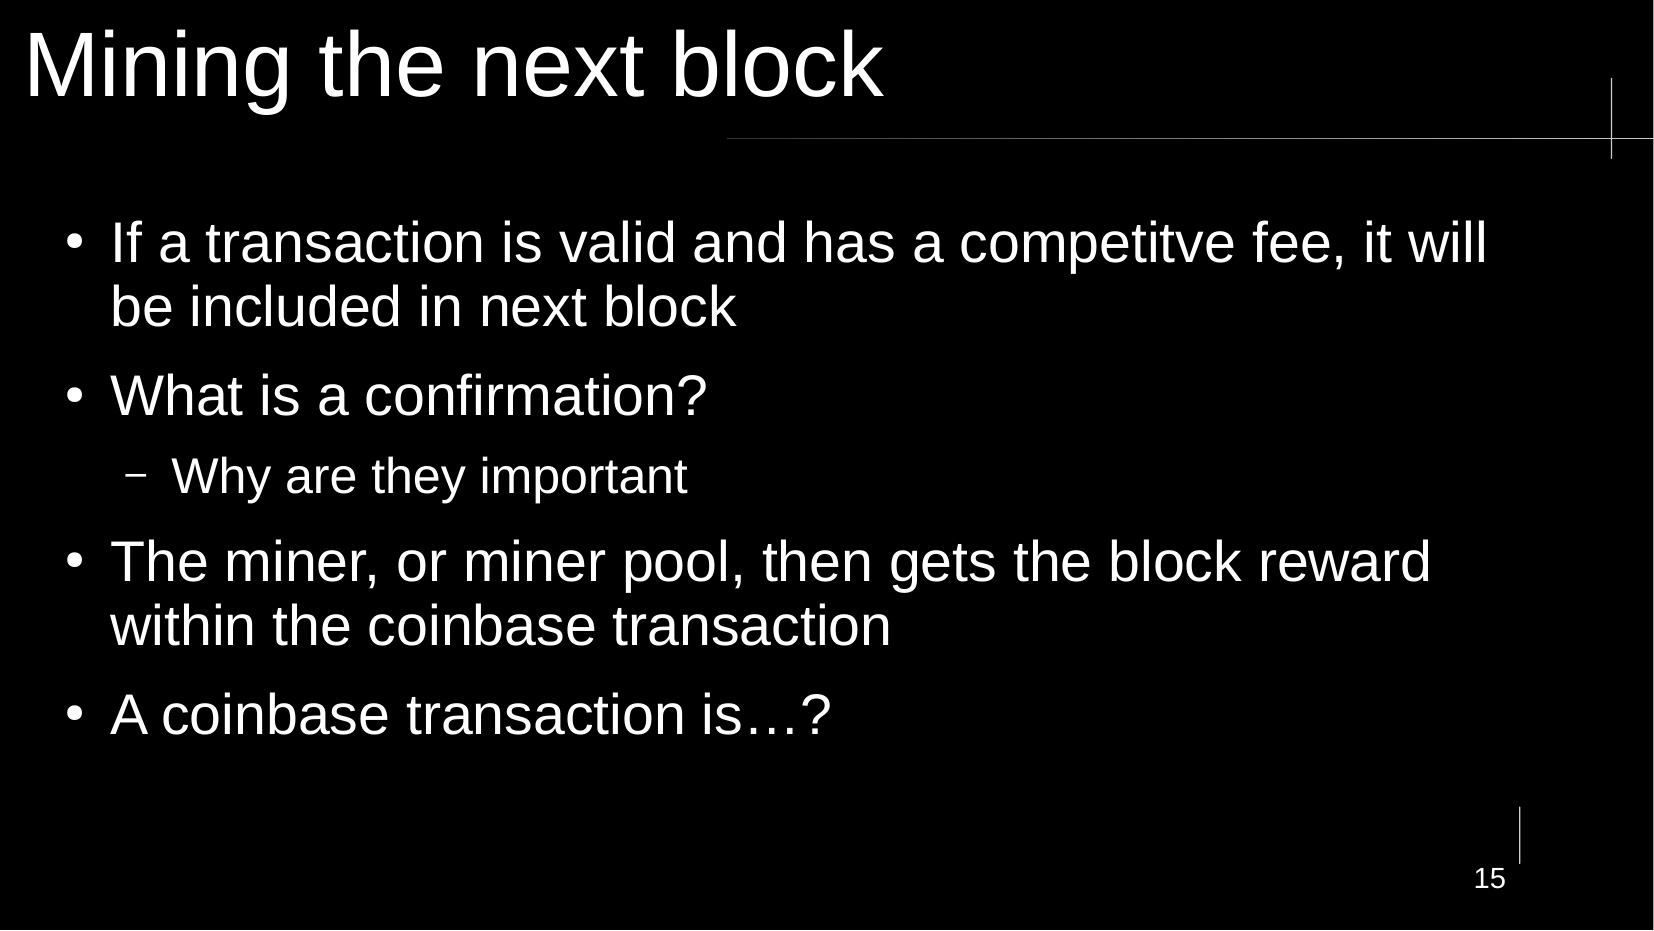

# Mining the next block
If a transaction is valid and has a competitve fee, it will be included in next block
What is a confirmation?
Why are they important
The miner, or miner pool, then gets the block reward within the coinbase transaction
A coinbase transaction is…?
15